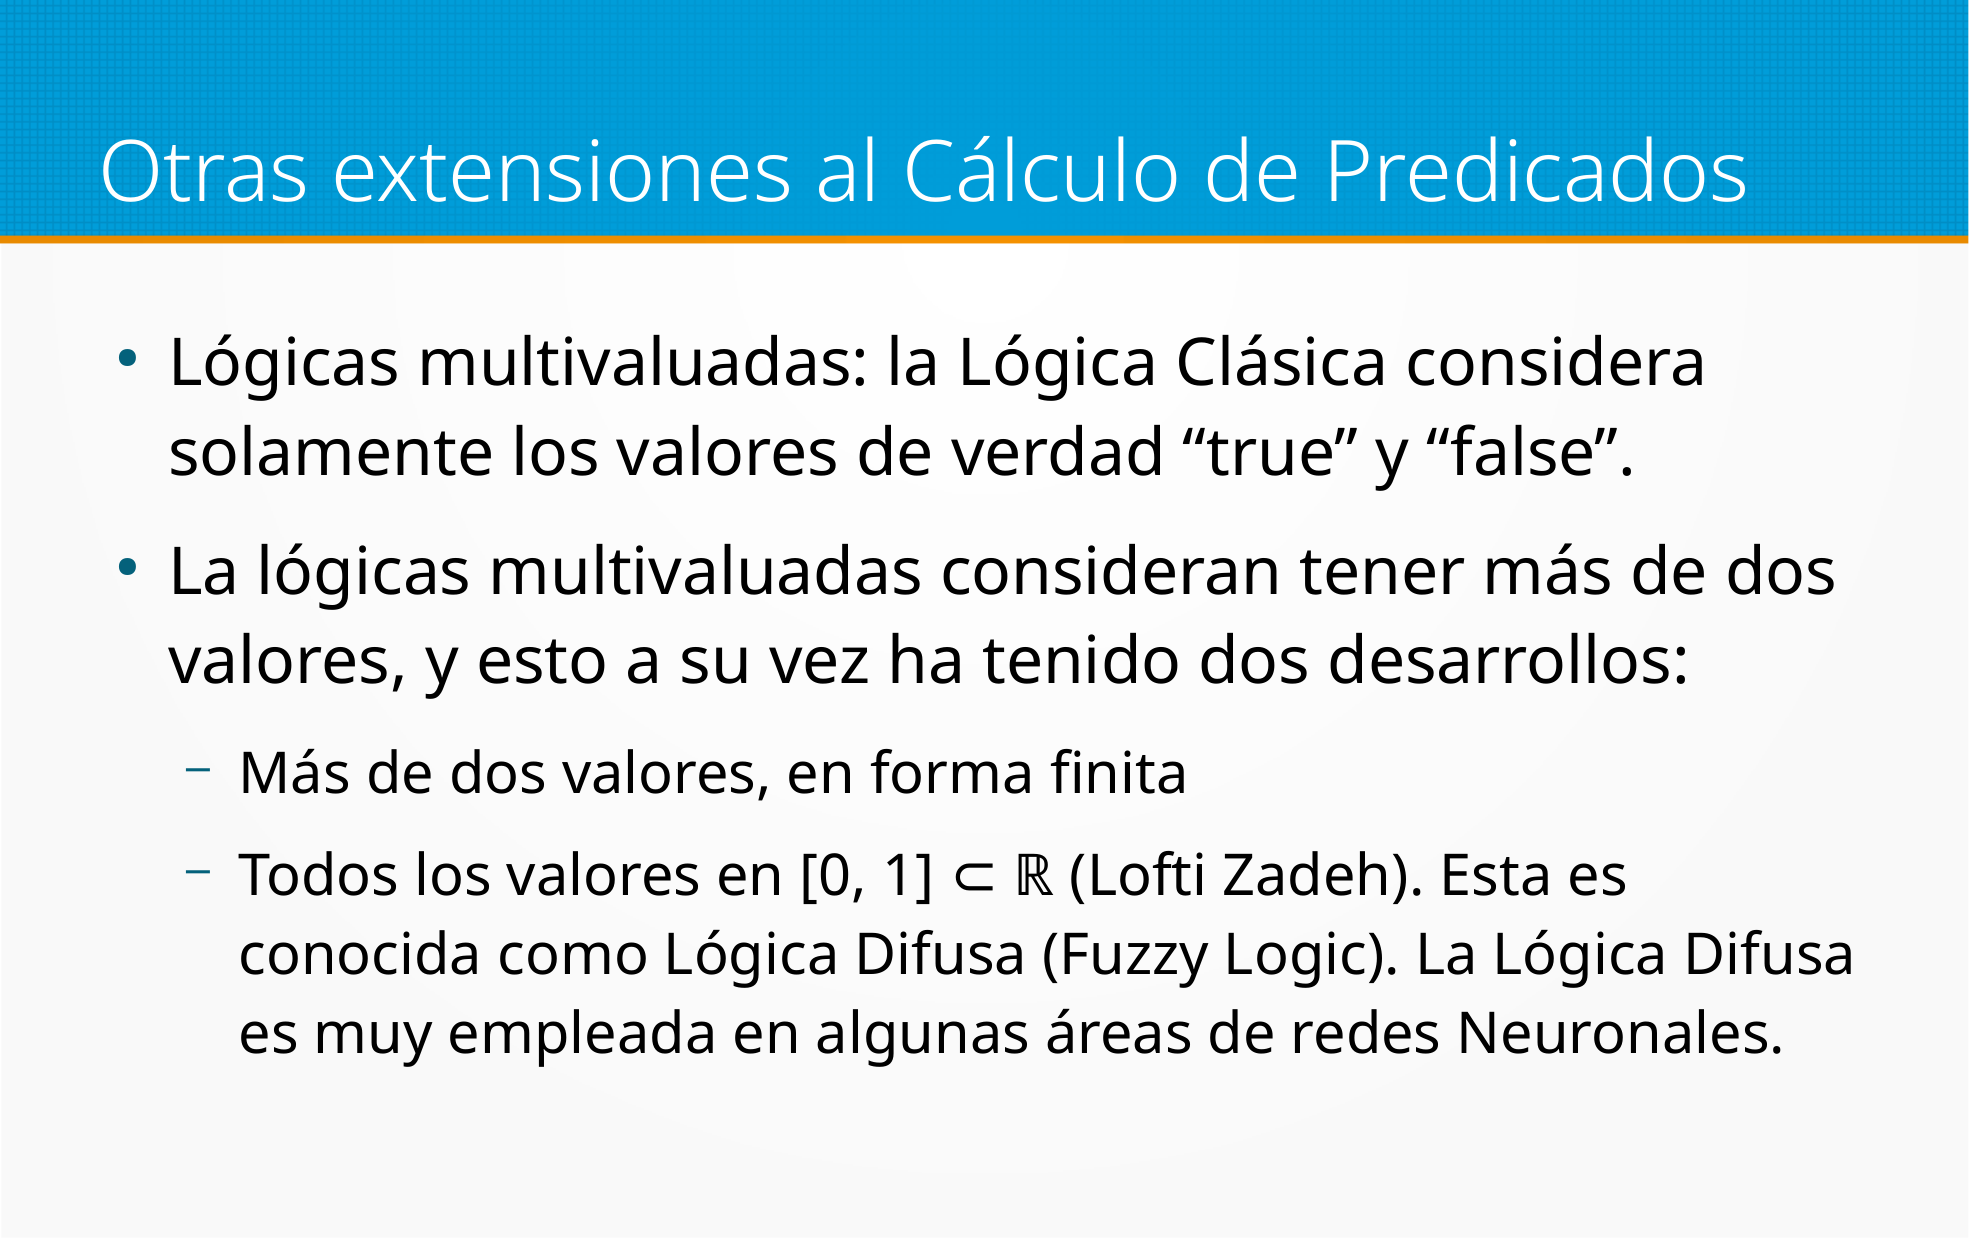

# Otras extensiones al Cálculo de Predicados
Lógicas multivaluadas: la Lógica Clásica considera solamente los valores de verdad “true” y “false”.
La lógicas multivaluadas consideran tener más de dos valores, y esto a su vez ha tenido dos desarrollos:
Más de dos valores, en forma finita
Todos los valores en [0, 1] ⊂ ℝ (Lofti Zadeh). Esta es conocida como Lógica Difusa (Fuzzy Logic). La Lógica Difusa es muy empleada en algunas áreas de redes Neuronales.